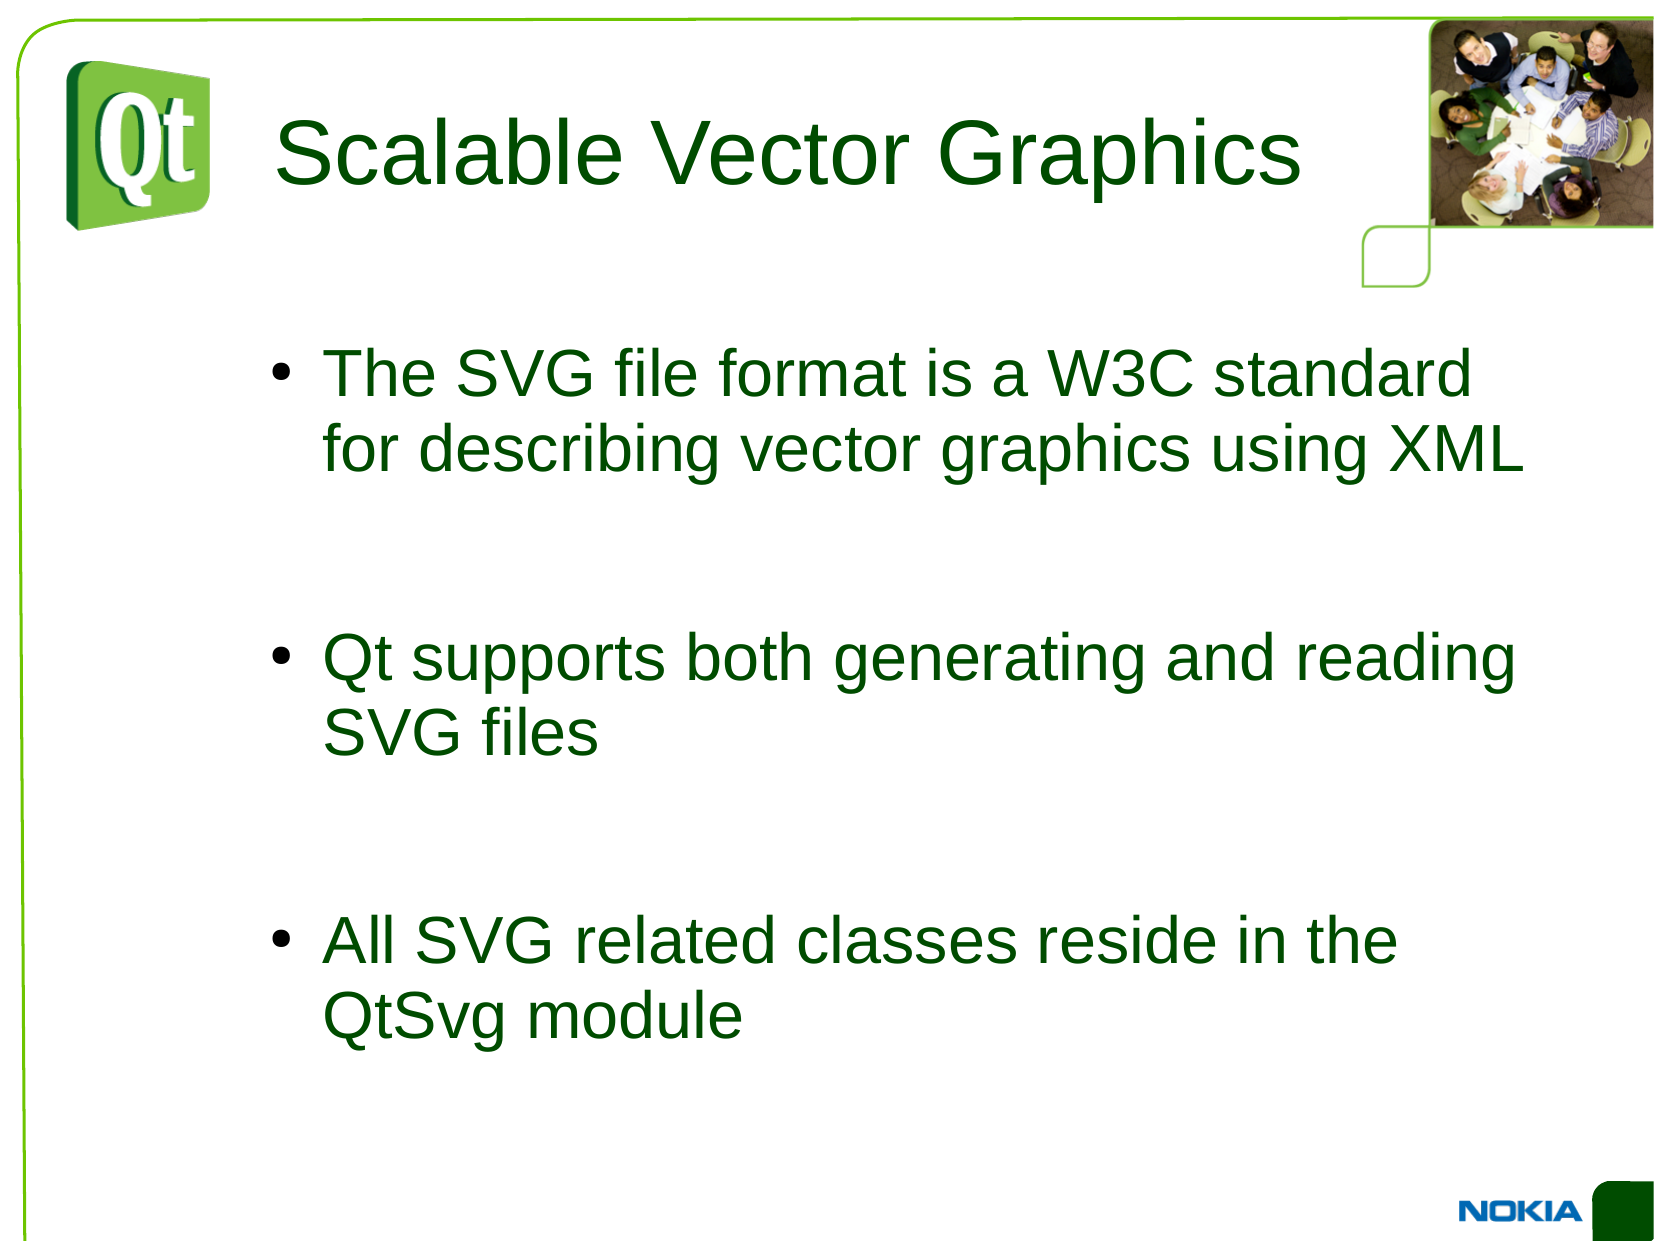

# Scalable Vector Graphics
The SVG file format is a W3C standard for describing vector graphics using XML
Qt supports both generating and reading SVG files
All SVG related classes reside in the QtSvg module